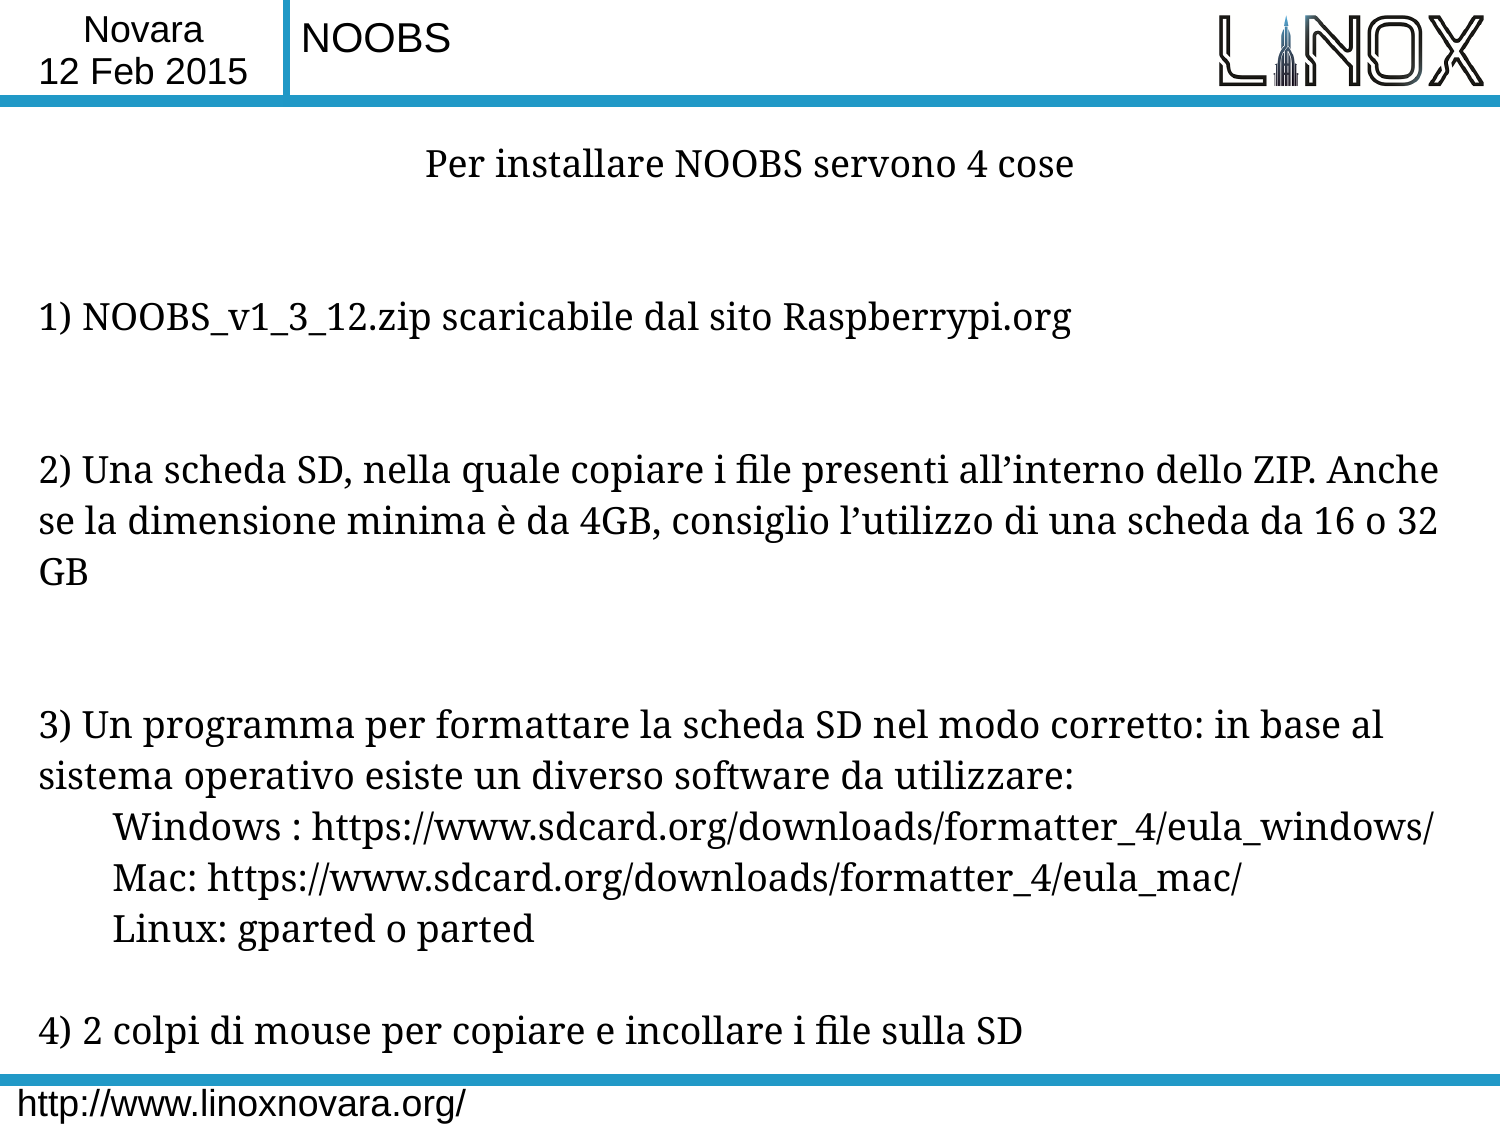

# NOOBS
Per installare NOOBS servono 4 cose
1) NOOBS_v1_3_12.zip scaricabile dal sito Raspberrypi.org
2) Una scheda SD, nella quale copiare i file presenti all’interno dello ZIP. Anche se la dimensione minima è da 4GB, consiglio l’utilizzo di una scheda da 16 o 32 GB
3) Un programma per formattare la scheda SD nel modo corretto: in base al sistema operativo esiste un diverso software da utilizzare:
	Windows : https://www.sdcard.org/downloads/formatter_4/eula_windows/
	Mac: https://www.sdcard.org/downloads/formatter_4/eula_mac/
	Linux: gparted o parted
4) 2 colpi di mouse per copiare e incollare i file sulla SD
Per maggiori informazioni esiste un piccolo tutorial a questo indirizzo
http://www.raspberrypi.org/help/